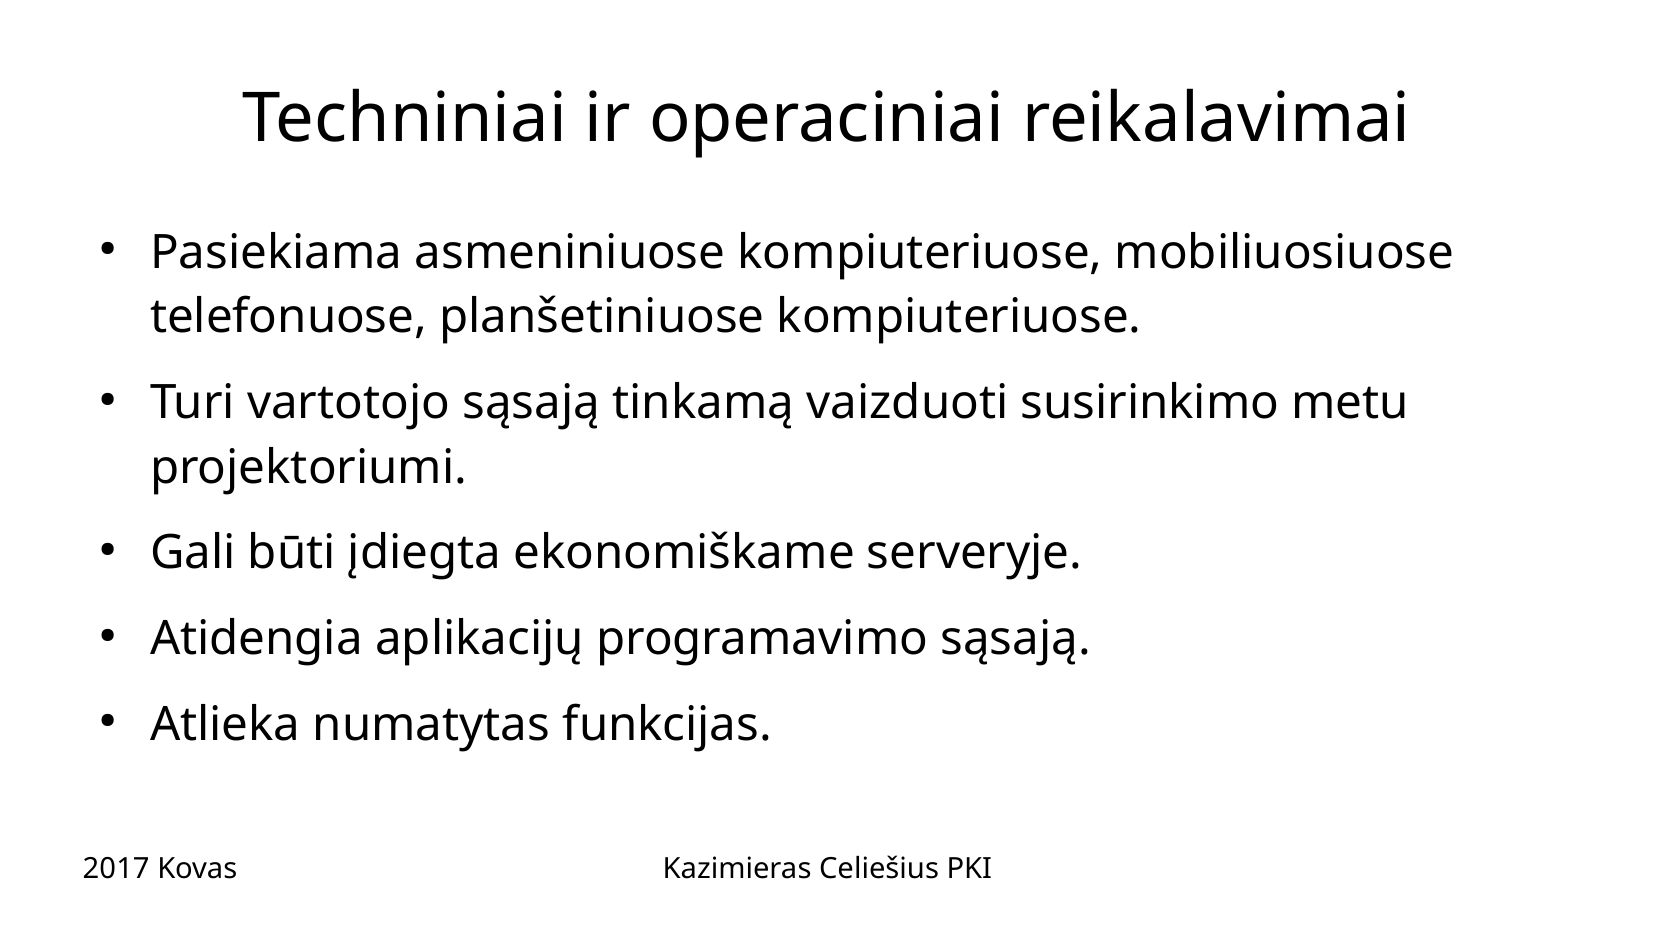

# Techniniai ir operaciniai reikalavimai
Pasiekiama asmeniniuose kompiuteriuose, mobiliuosiuose telefonuose, planšetiniuose kompiuteriuose.
Turi vartotojo sąsają tinkamą vaizduoti susirinkimo metu projektoriumi.
Gali būti įdiegta ekonomiškame serveryje.
Atidengia aplikacijų programavimo sąsają.
Atlieka numatytas funkcijas.
2017 Kovas
Kazimieras Celiešius PKI